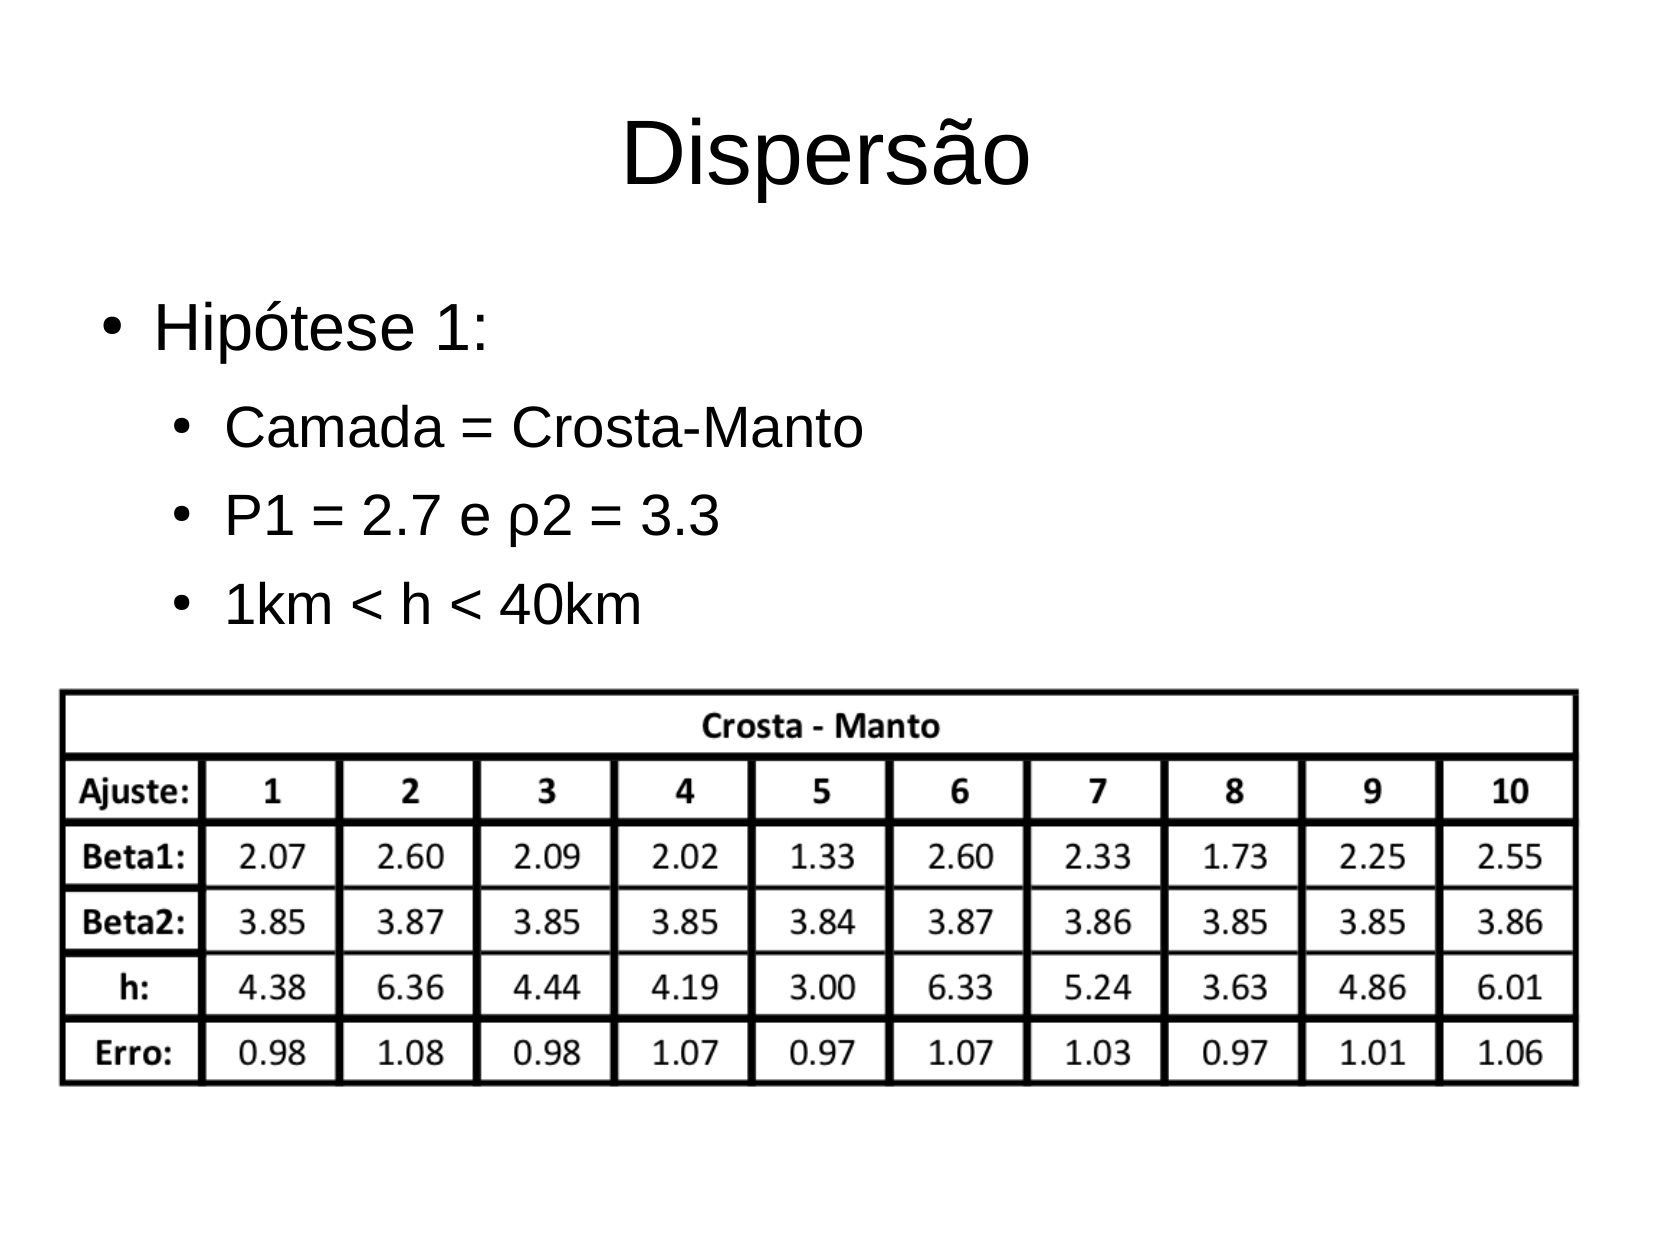

# Dispersão
Hipótese 1:
Camada = Crosta-Manto
Ρ1 = 2.7 e ρ2 = 3.3
1km < h < 40km